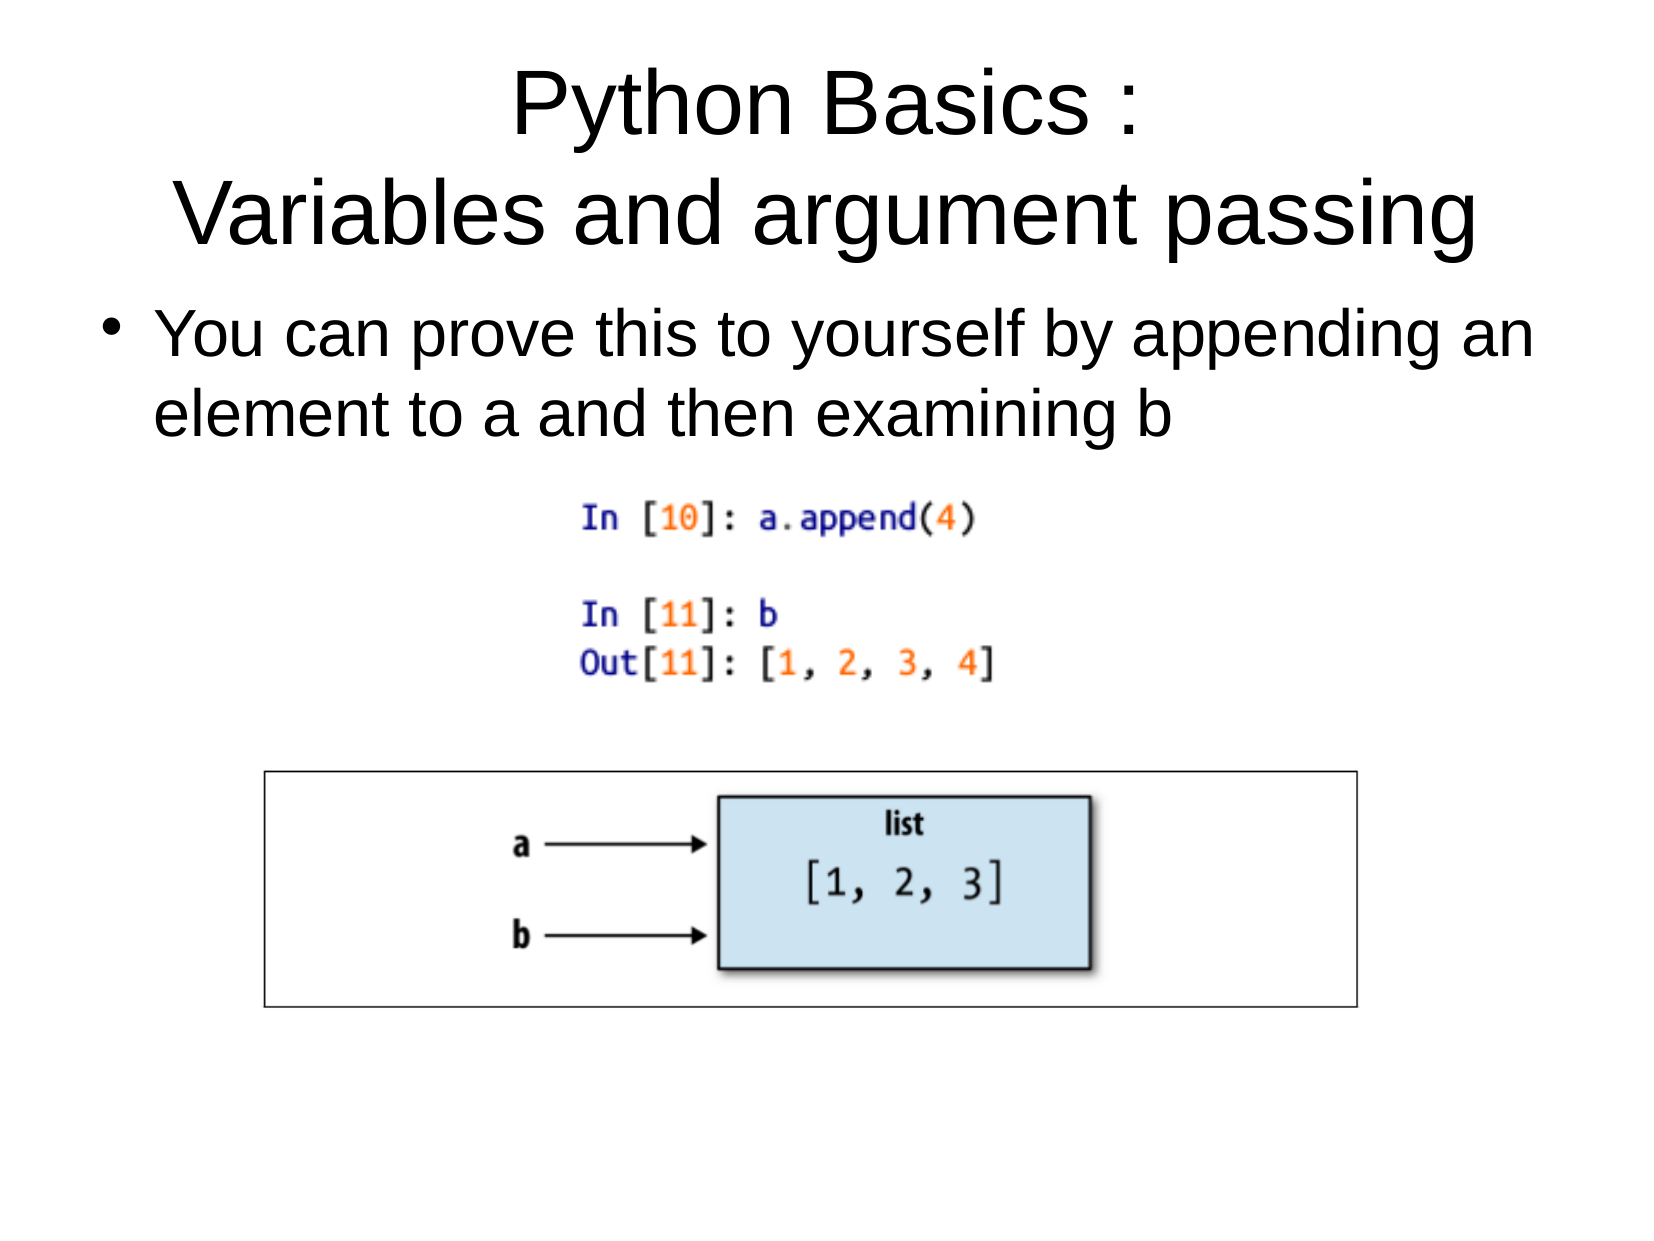

Python Basics :
Variables and argument passing
You can prove this to yourself by appending an element to a and then examining b